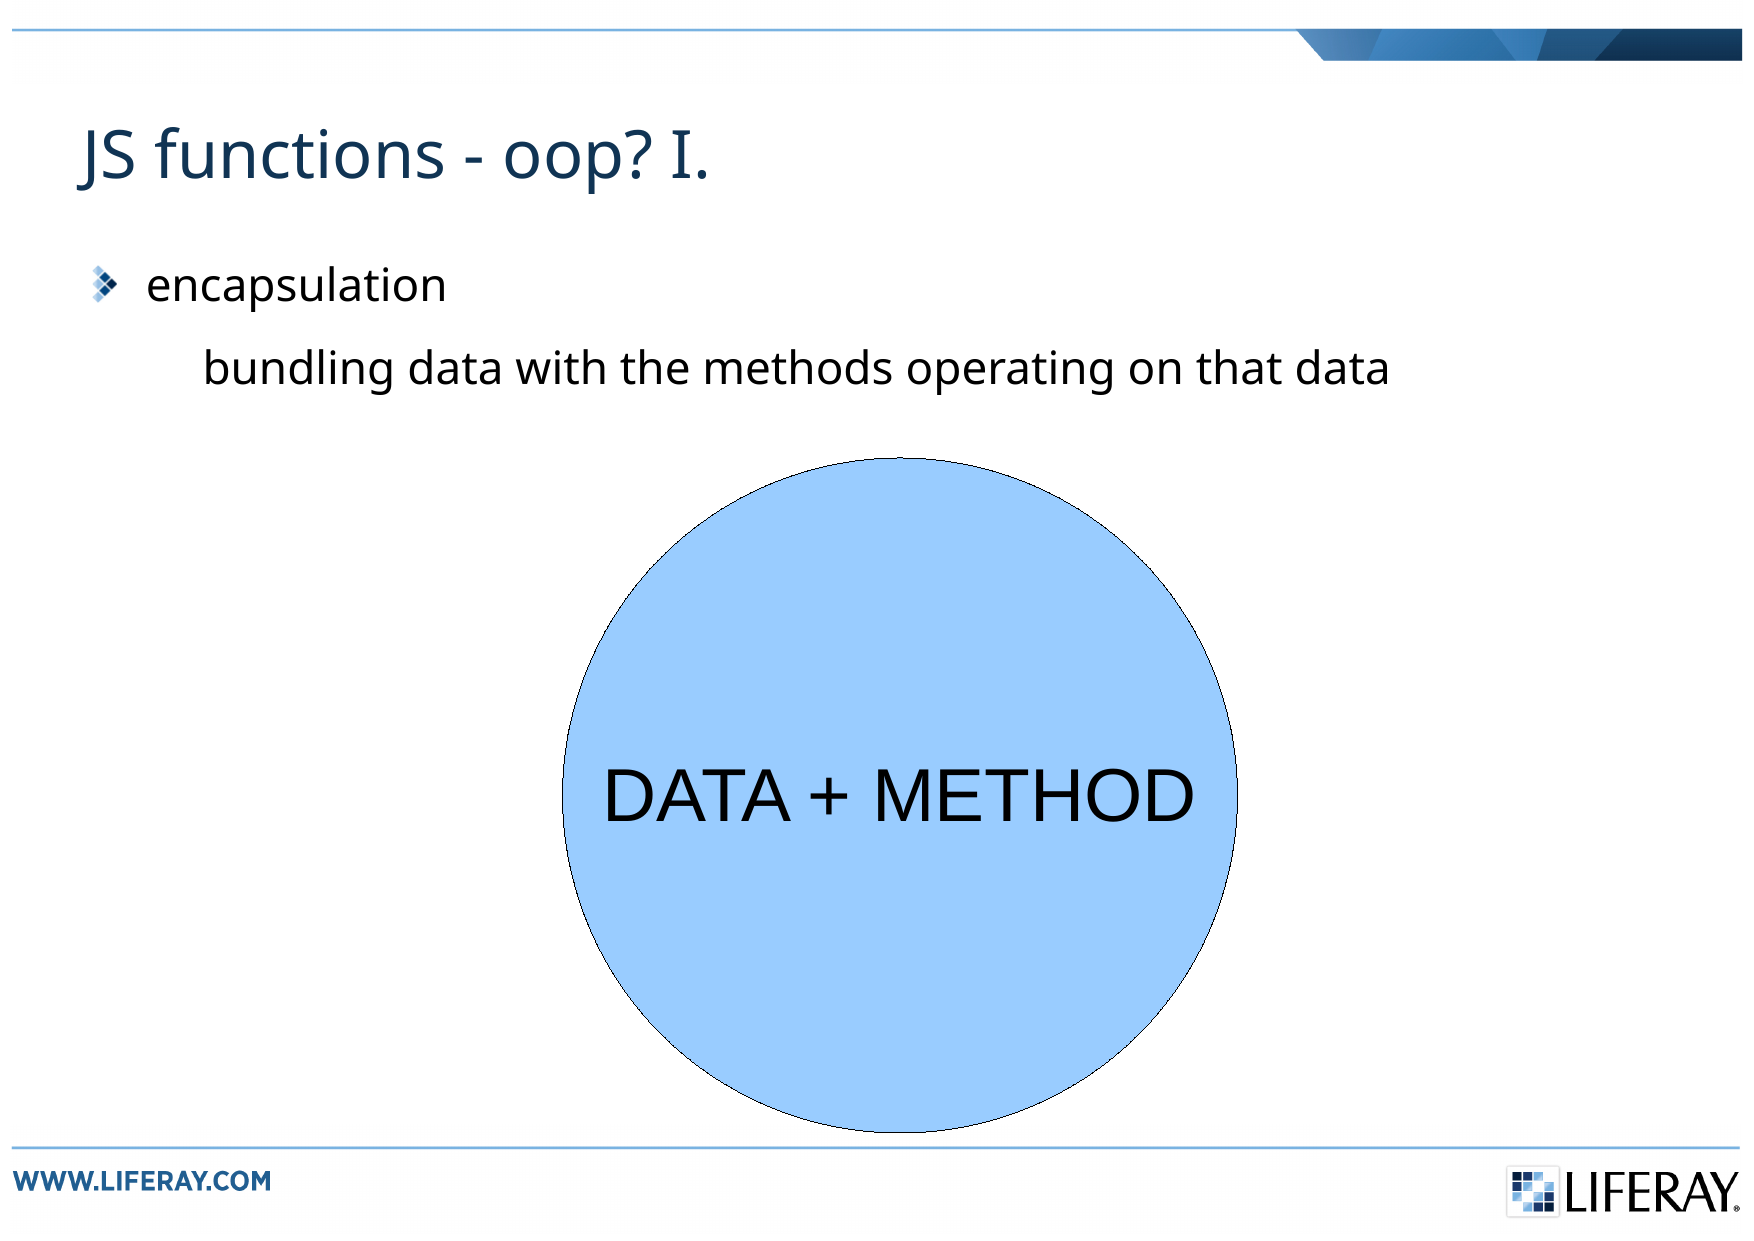

# JS functions - oop? I.
encapsulation
bundling data with the methods operating on that data
DATA + METHOD